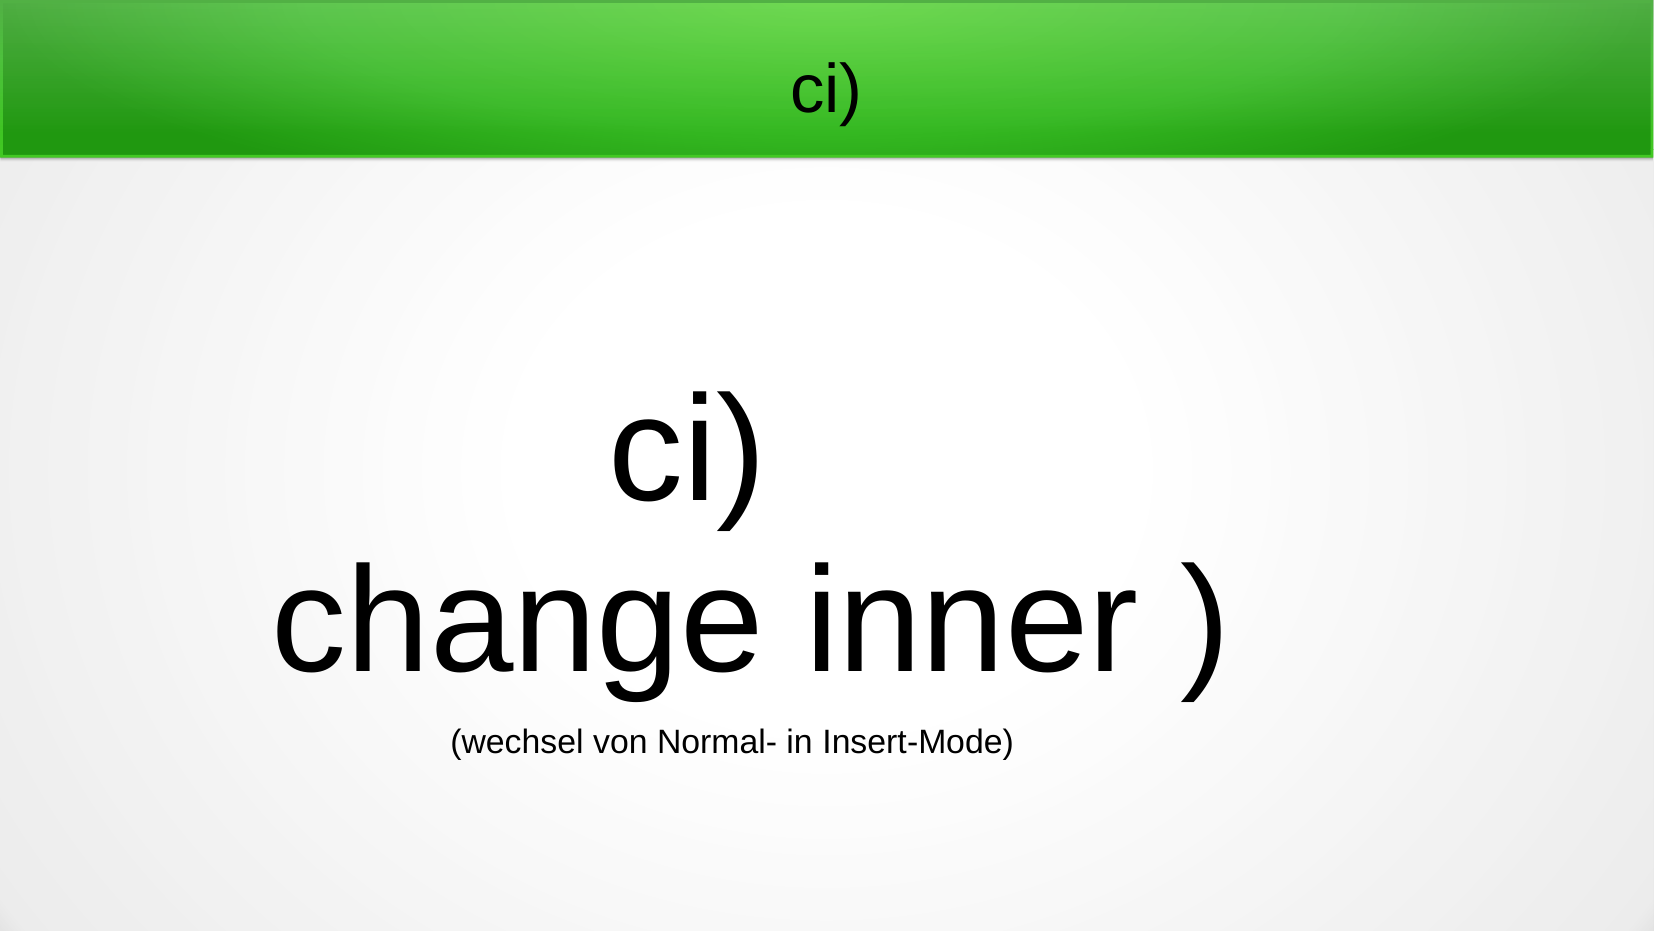

# ci)
ci)
 change inner )
 (wechsel von Normal- in Insert-Mode)